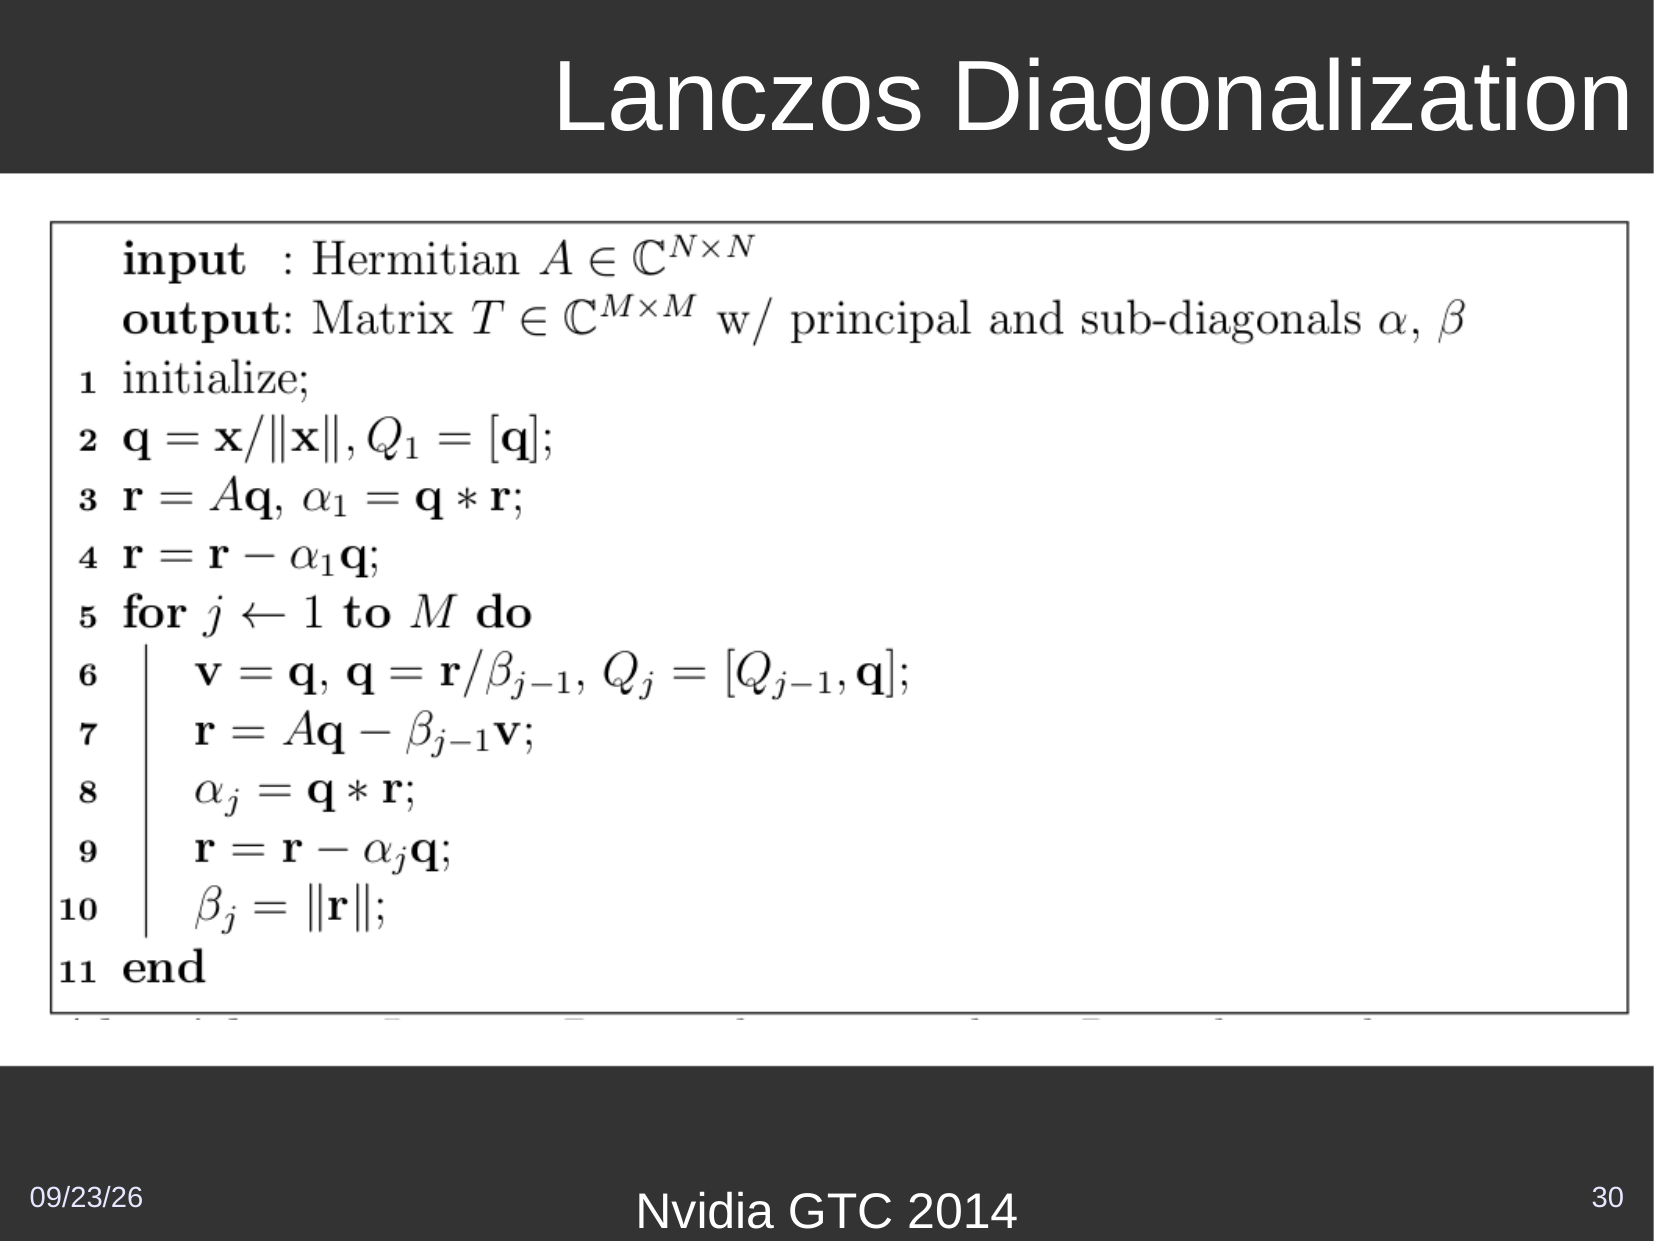

# Lanczos Diagonalization
30
Nvidia GTC 2014